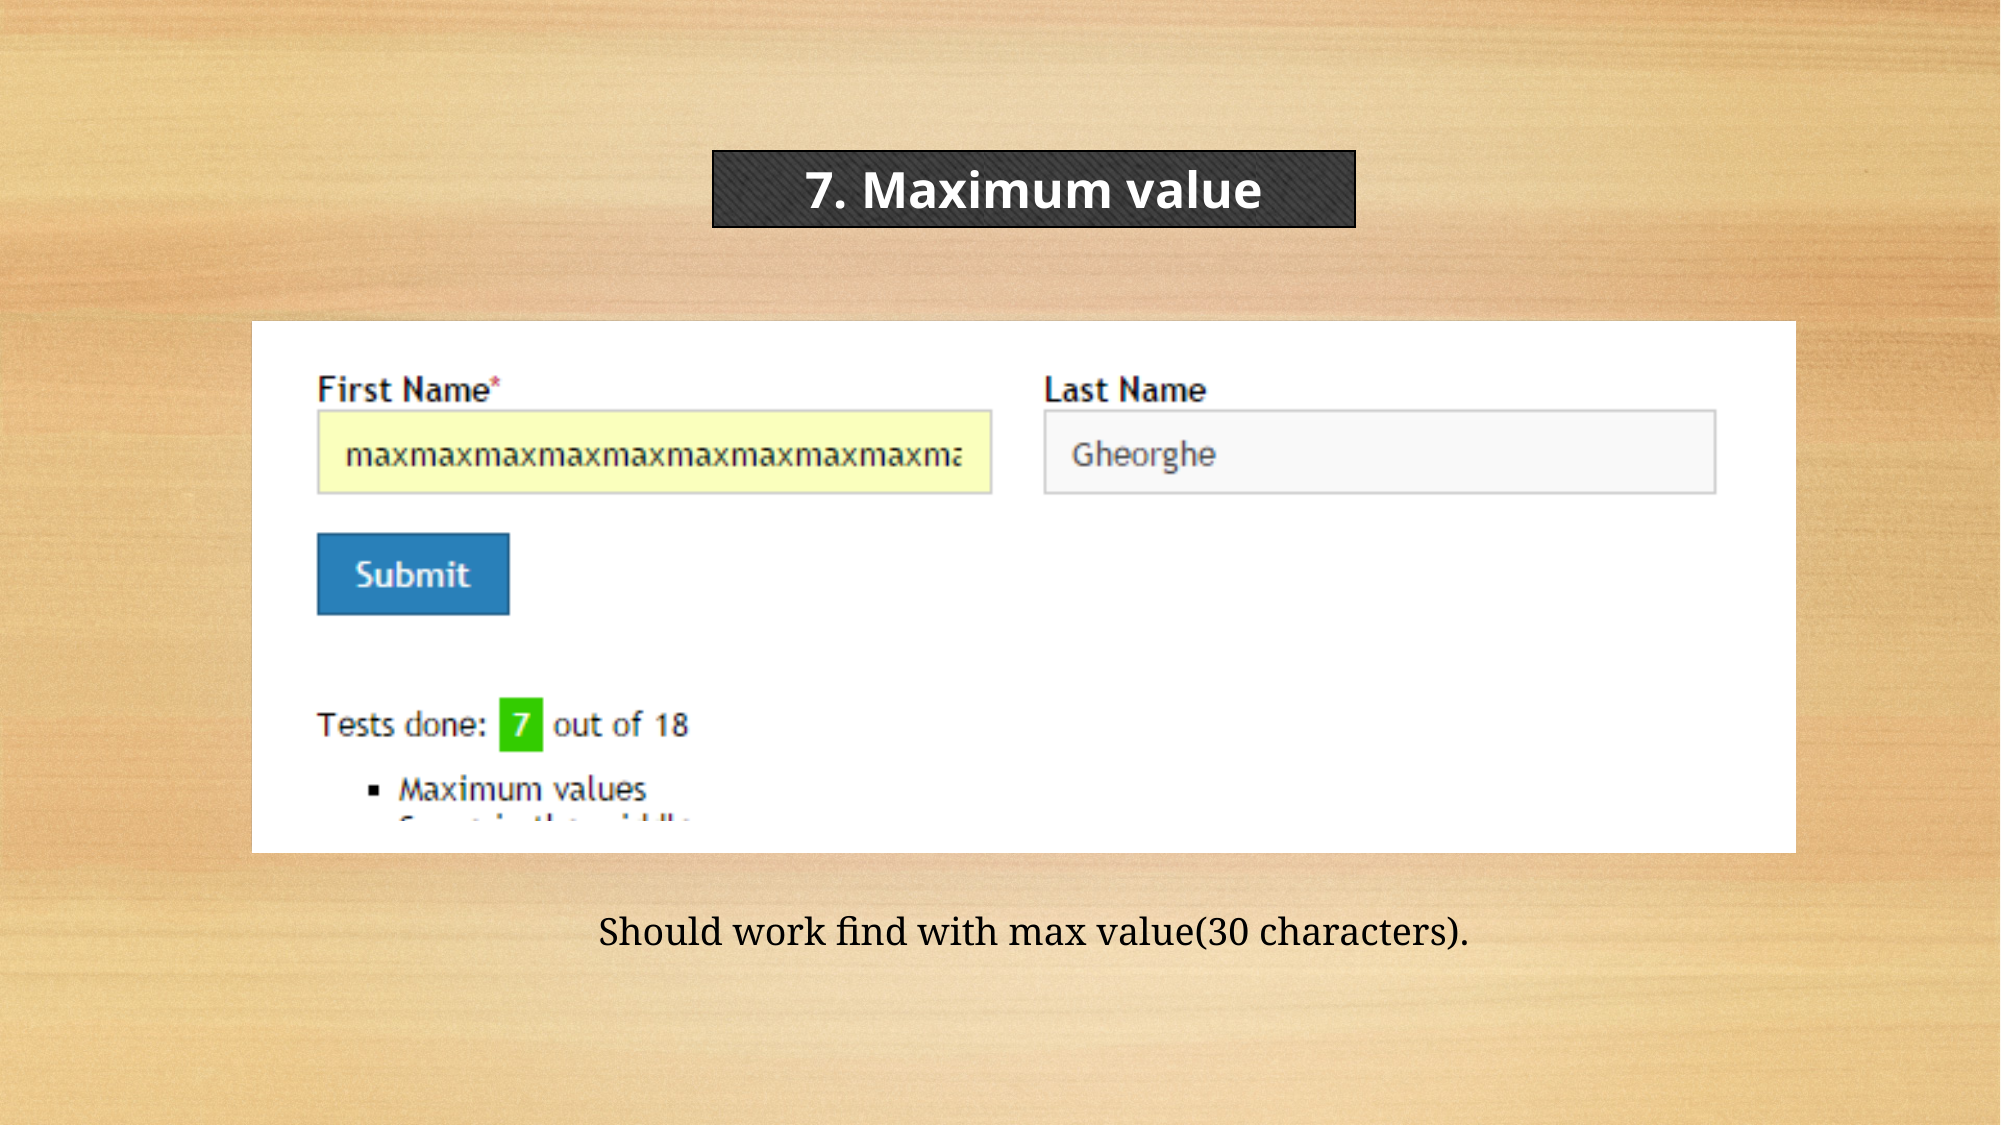

7. Maximum value
Should work find with max value(30 characters).